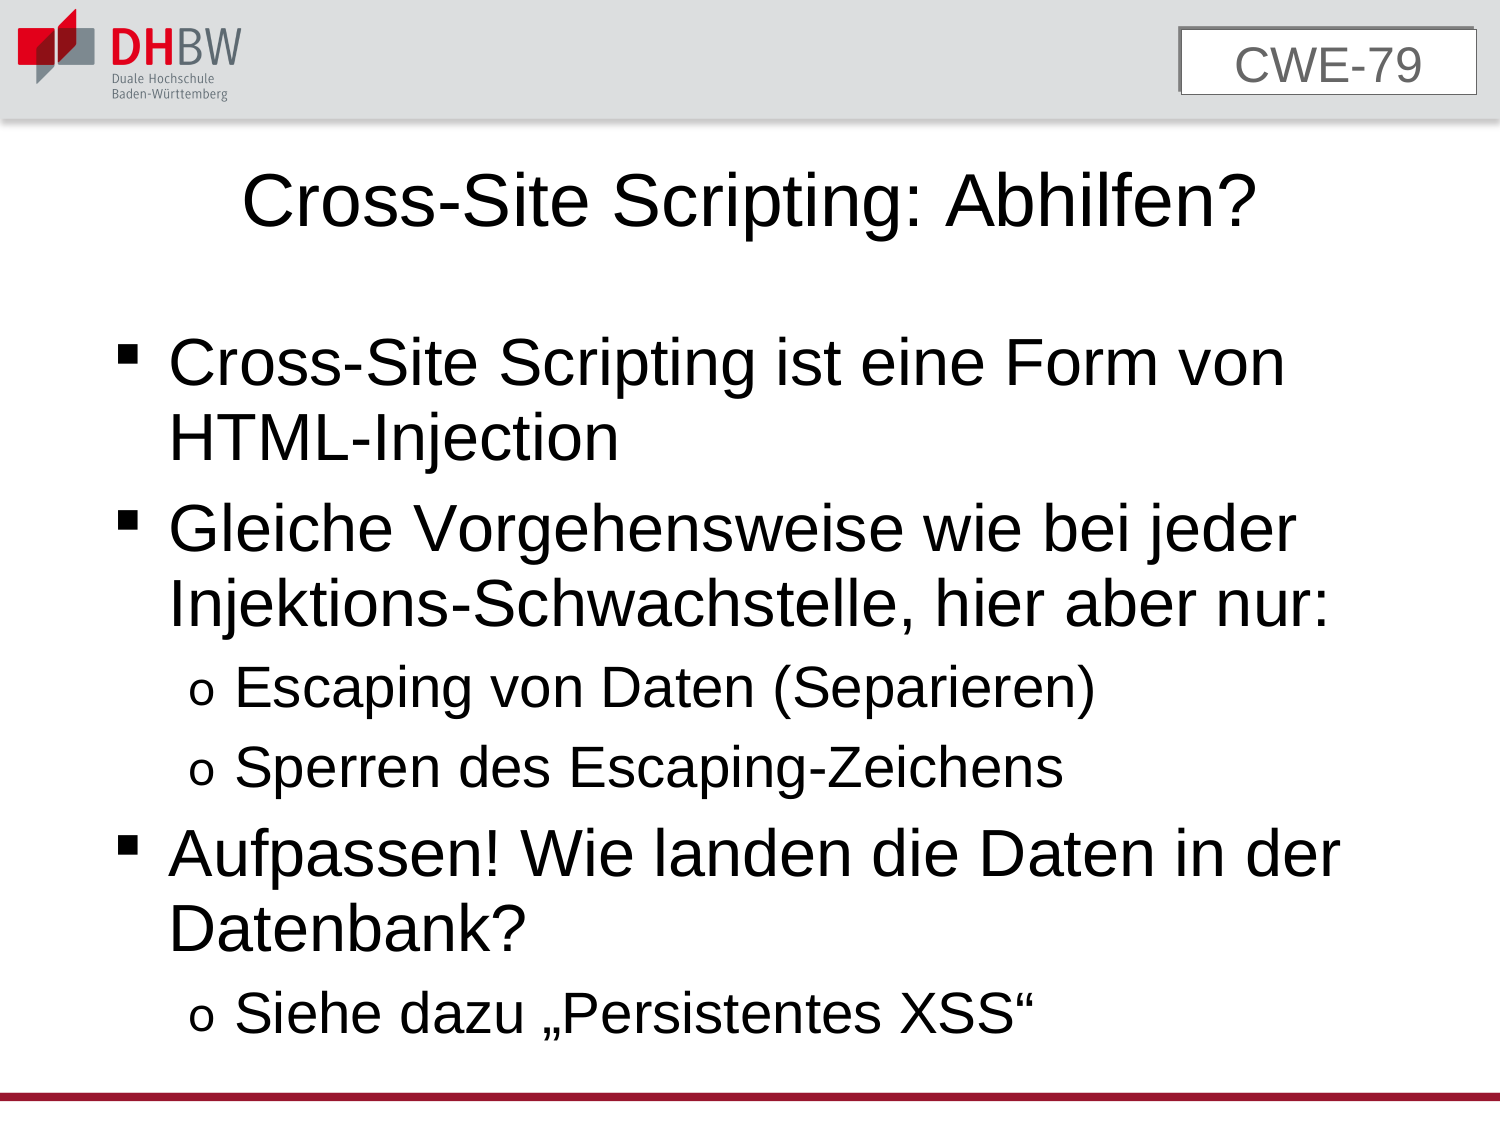

CWE-79
# Cross-Site Scripting: Abhilfen?
Cross-Site Scripting ist eine Form von HTML-Injection
Gleiche Vorgehensweise wie bei jeder Injektions-Schwachstelle, hier aber nur:
Escaping von Daten (Separieren)
Sperren des Escaping-Zeichens
Aufpassen! Wie landen die Daten in der Datenbank?
Siehe dazu „Persistentes XSS“